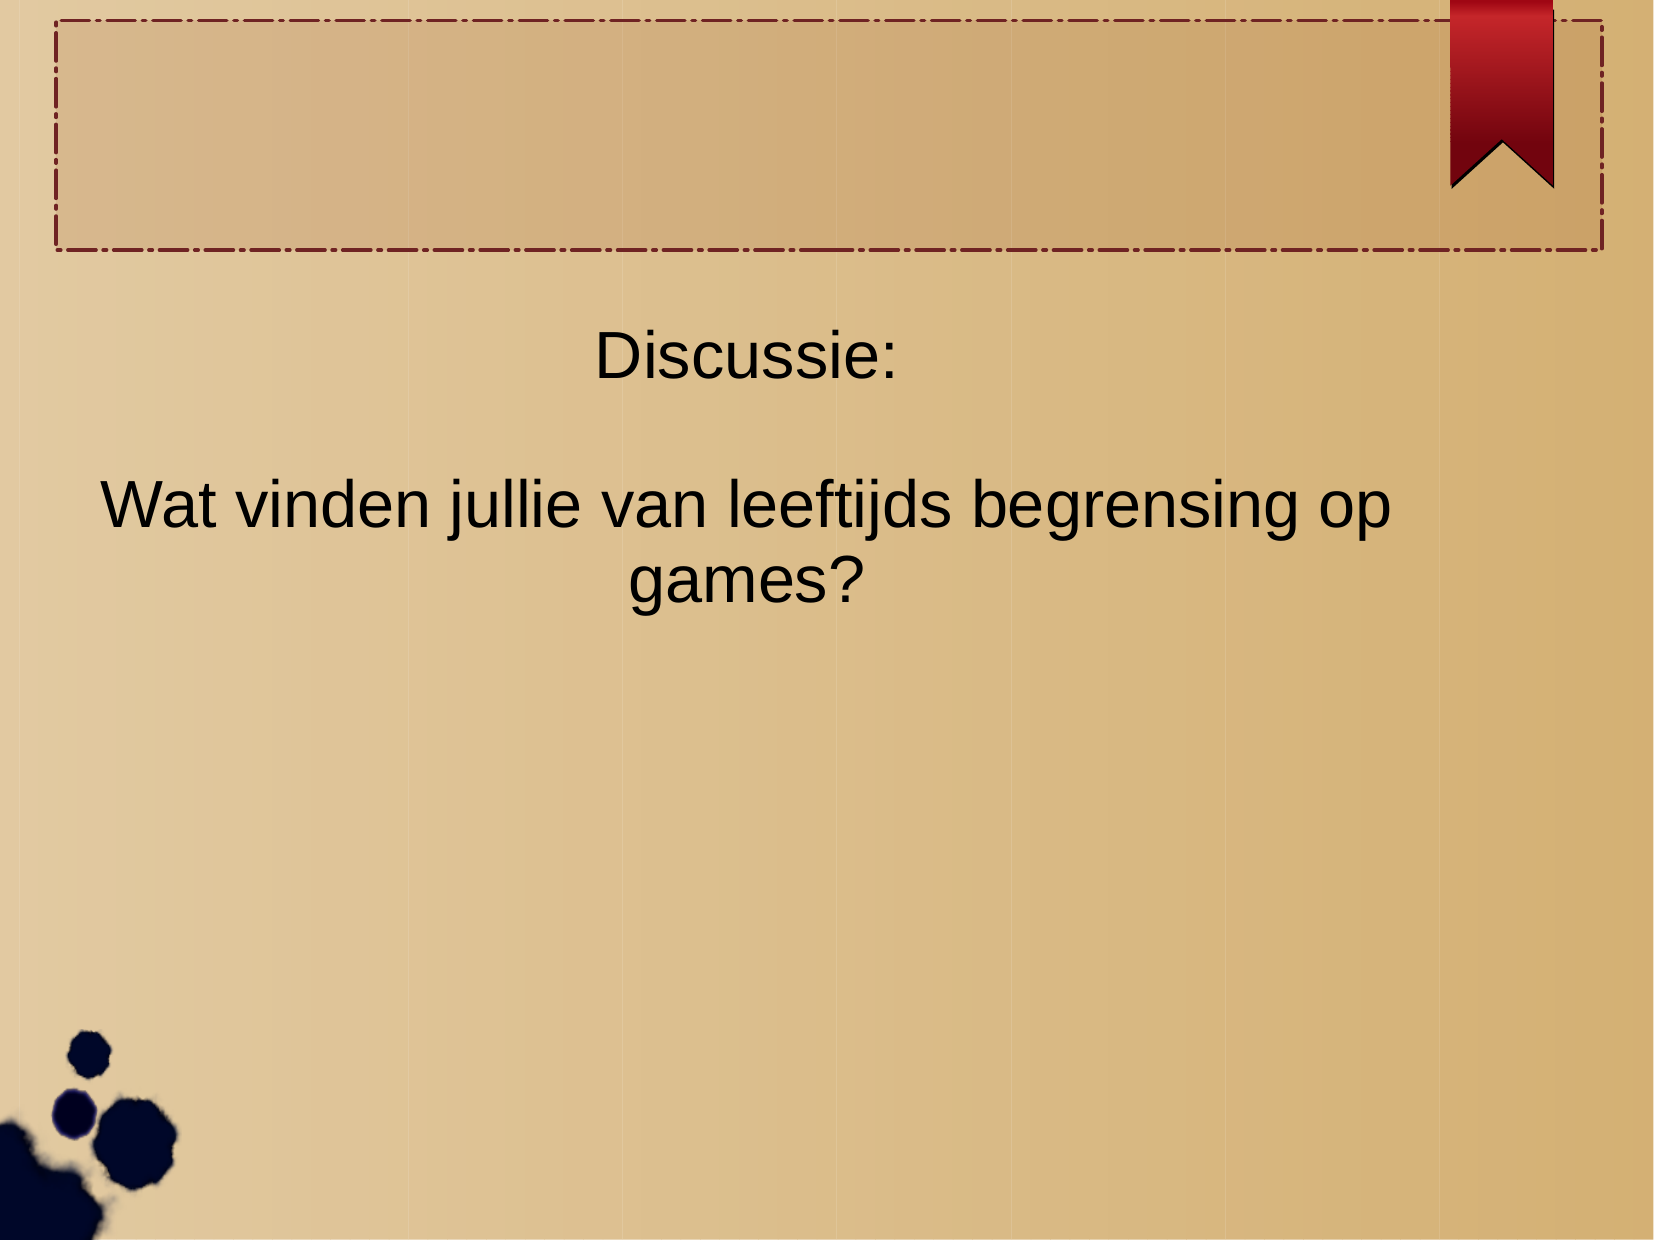

# Discussie:
Wat vinden jullie van leeftijds begrensing op games?